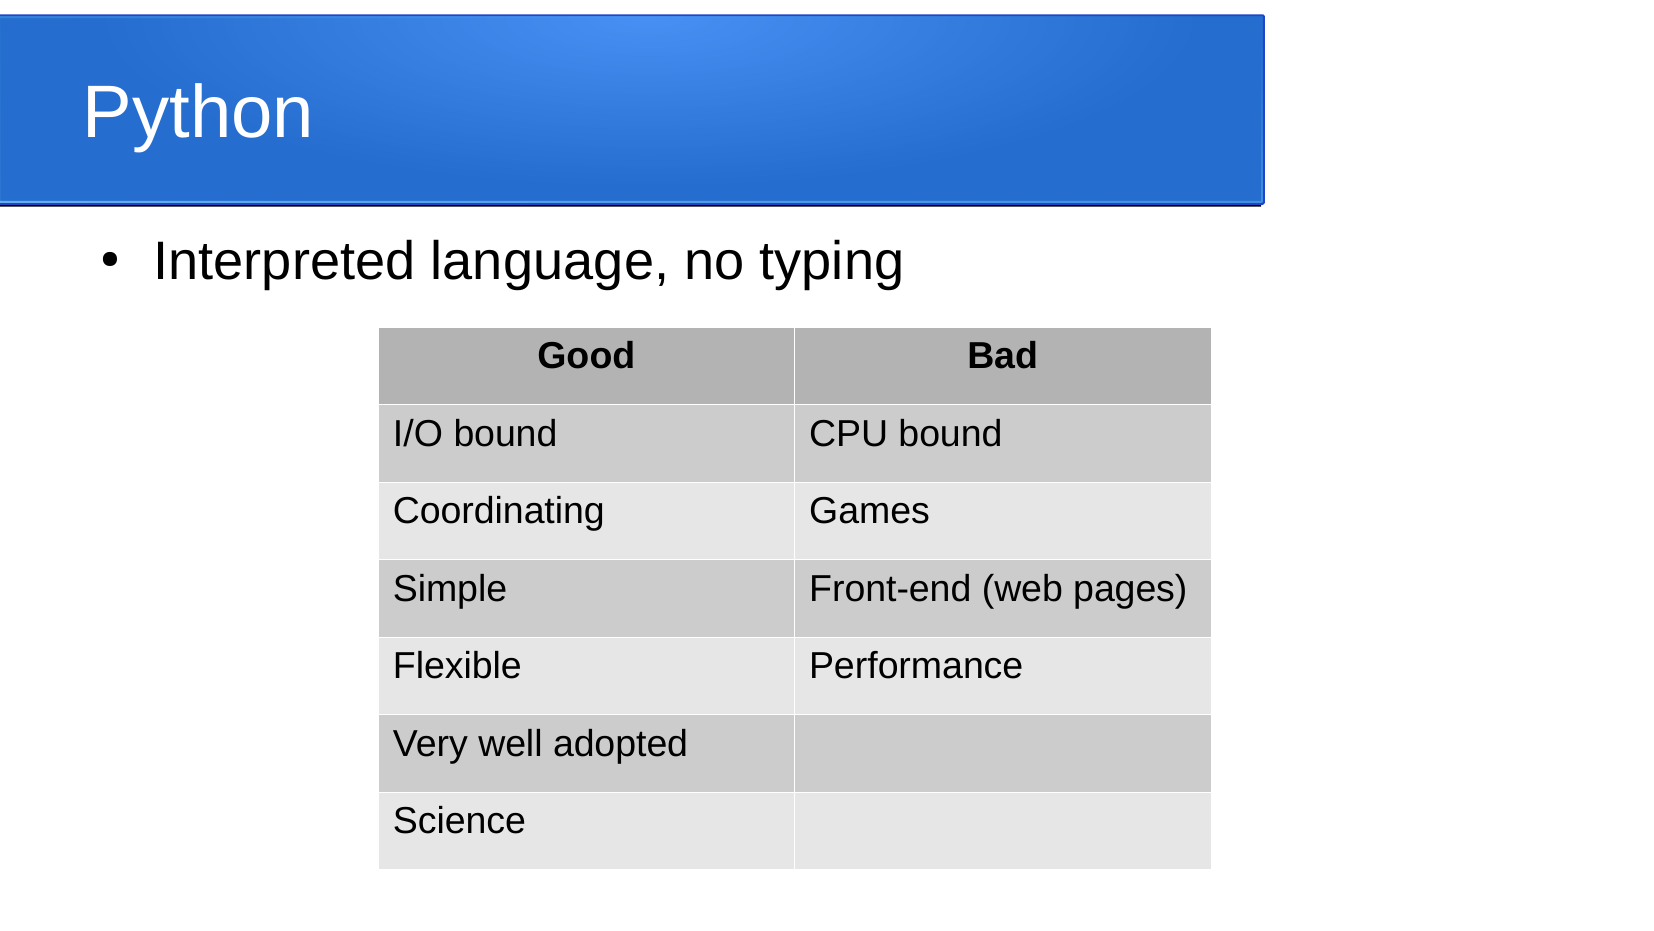

# Python
Interpreted language, no typing
| Good | Bad |
| --- | --- |
| I/O bound | CPU bound |
| Coordinating | Games |
| Simple | Front-end (web pages) |
| Flexible | Performance |
| Very well adopted | |
| Science | |